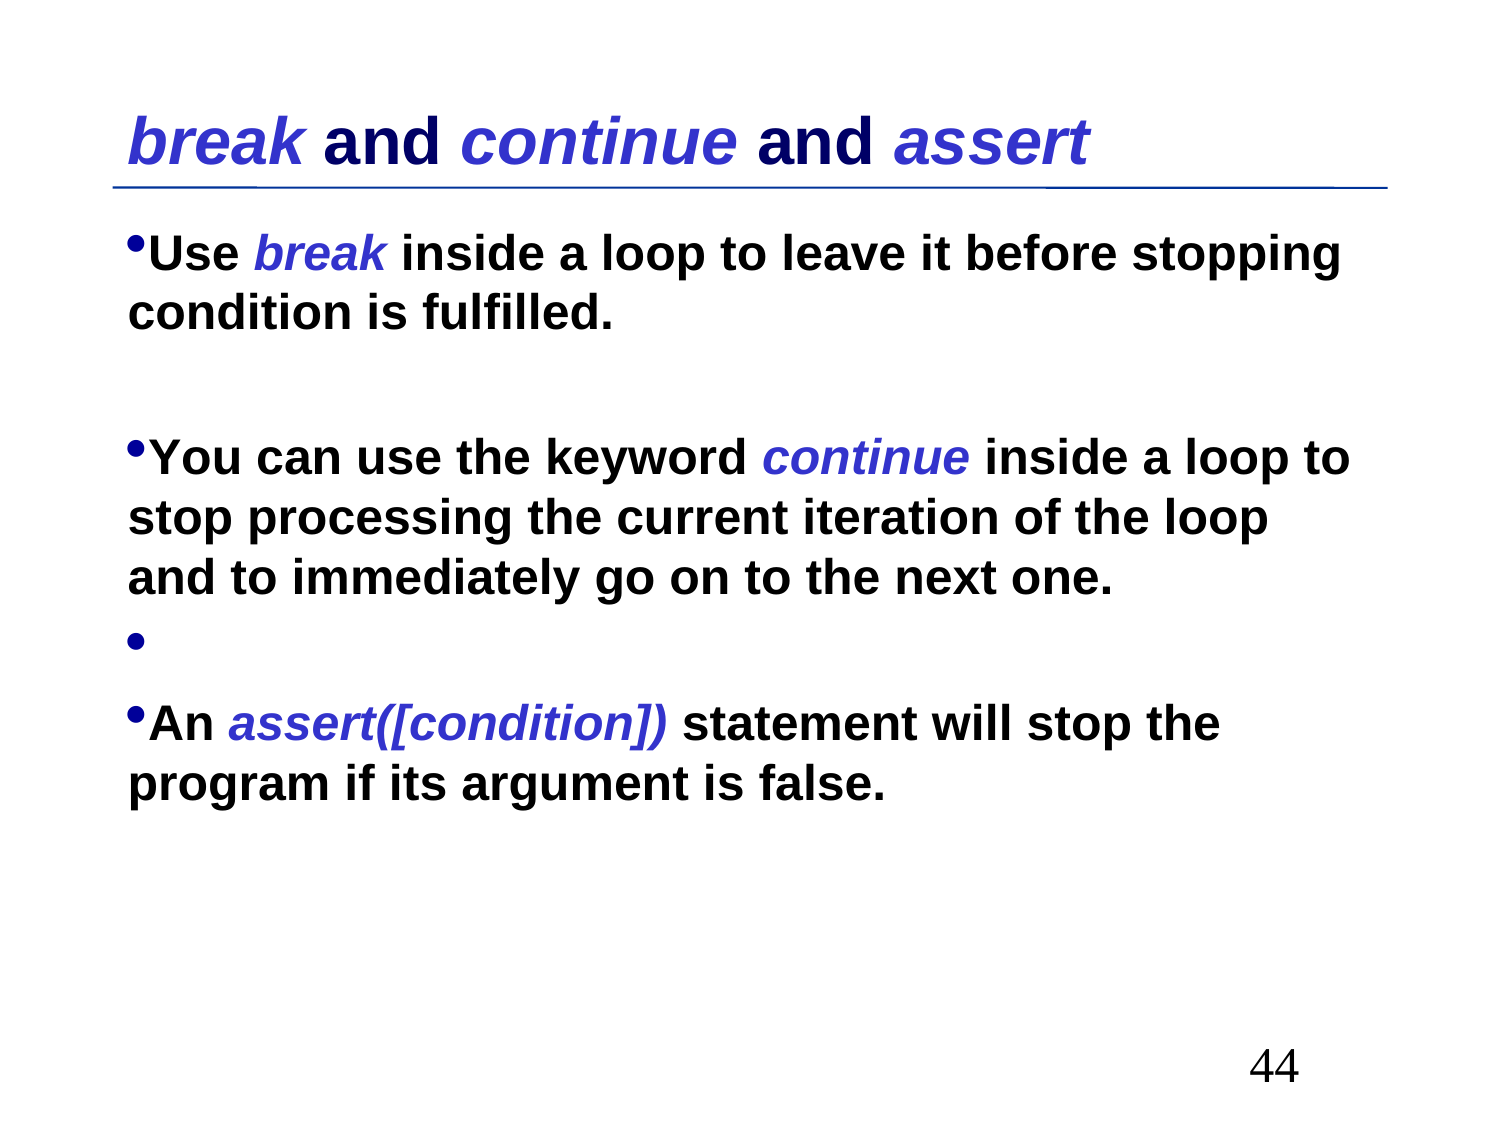

# break and continue and assert
Use break inside a loop to leave it before stopping condition is fulfilled.
You can use the keyword continue inside a loop to stop processing the current iteration of the loop and to immediately go on to the next one.
An assert([condition]) statement will stop the program if its argument is false.